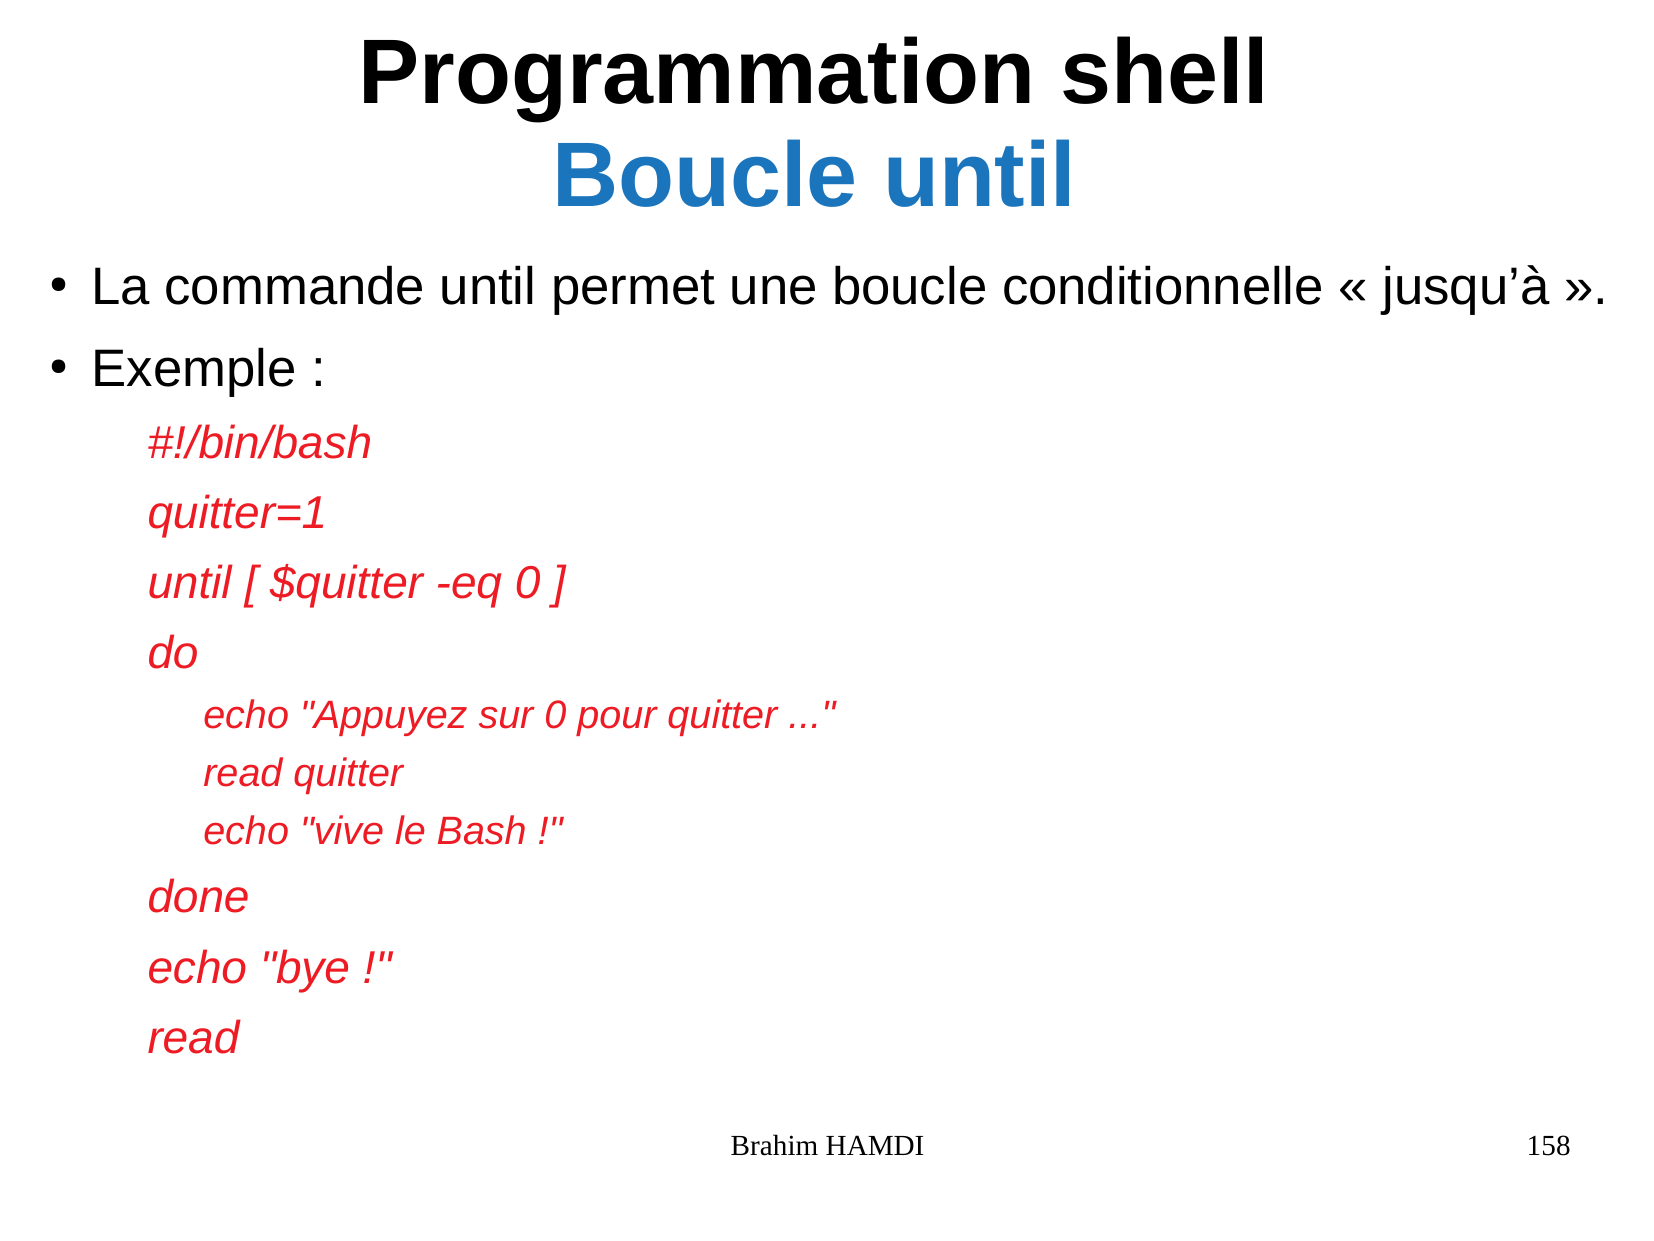

# Programmation shell Boucle until
La commande until permet une boucle conditionnelle « jusqu’à ».
Exemple :
#!/bin/bash
quitter=1
until [ $quitter -eq 0 ]
do
echo "Appuyez sur 0 pour quitter ..."
read quitter
echo "vive le Bash !"
done
echo "bye !"
read
Brahim HAMDI
158